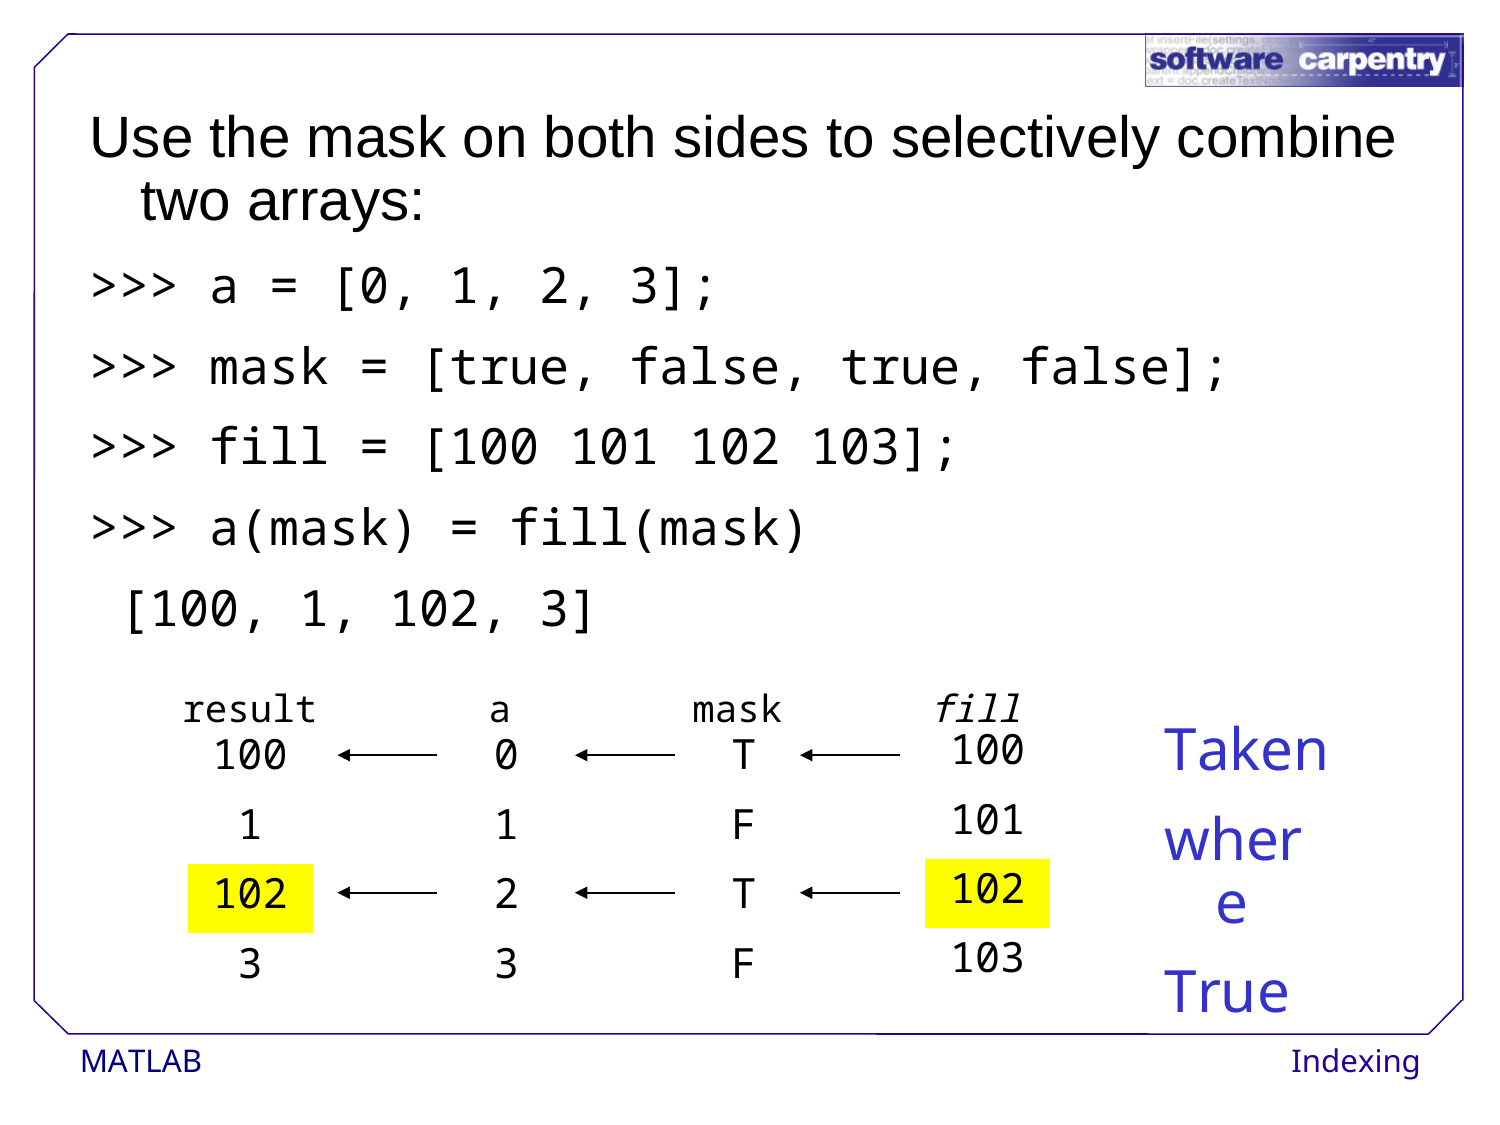

# Use the mask on both sides to selectively combine two arrays:
>>> a = [0, 1, 2, 3];
>>> mask = [true, false, true, false];
>>> fill = [100 101 102 103];
>>> a(mask) = fill(mask)
 [100, 1, 102, 3]
result
a
mask
fill
Taken
where
True
| 100 |
| --- |
| 101 |
| 102 |
| 103 |
| 100 |
| --- |
| 1 |
| 102 |
| 3 |
| 0 |
| --- |
| 1 |
| 2 |
| 3 |
| T |
| --- |
| F |
| T |
| F |